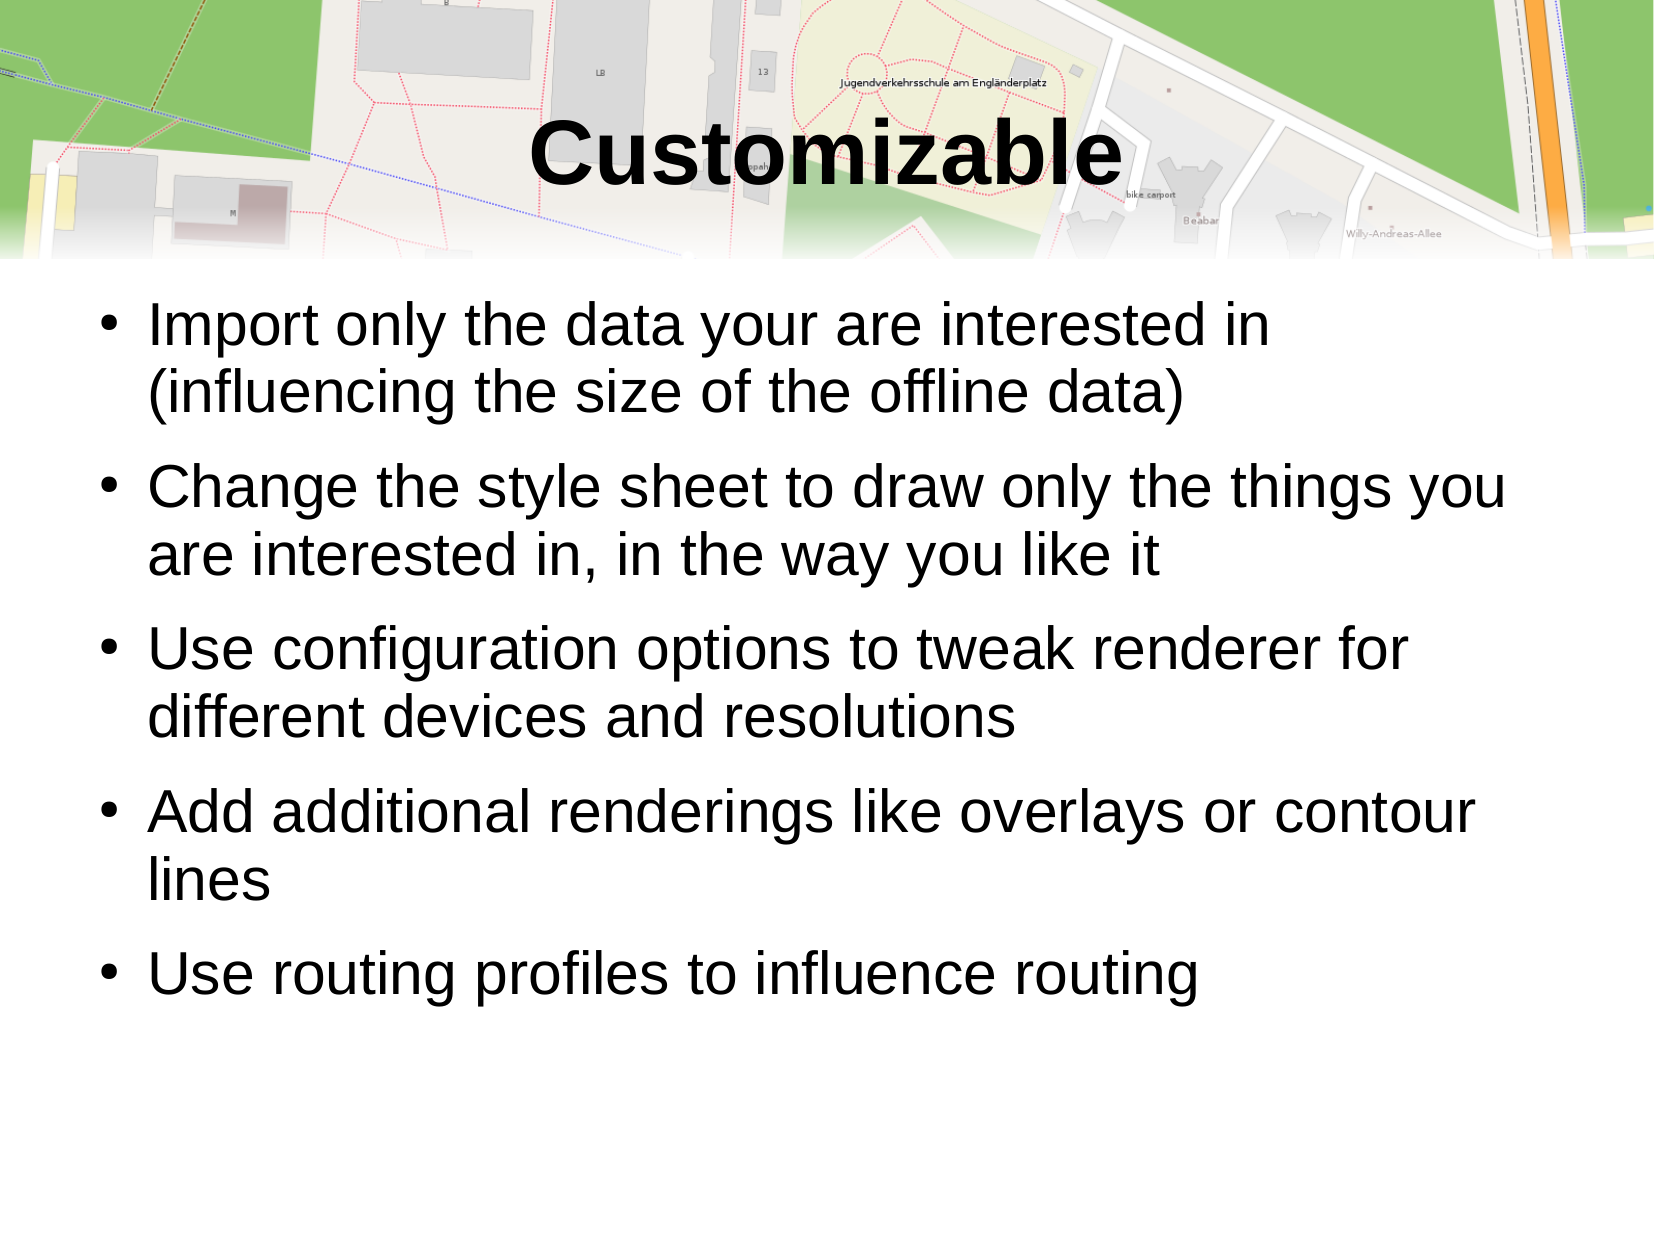

# Customizable
Import only the data your are interested in (influencing the size of the offline data)
Change the style sheet to draw only the things you are interested in, in the way you like it
Use configuration options to tweak renderer for different devices and resolutions
Add additional renderings like overlays or contour lines
Use routing profiles to influence routing